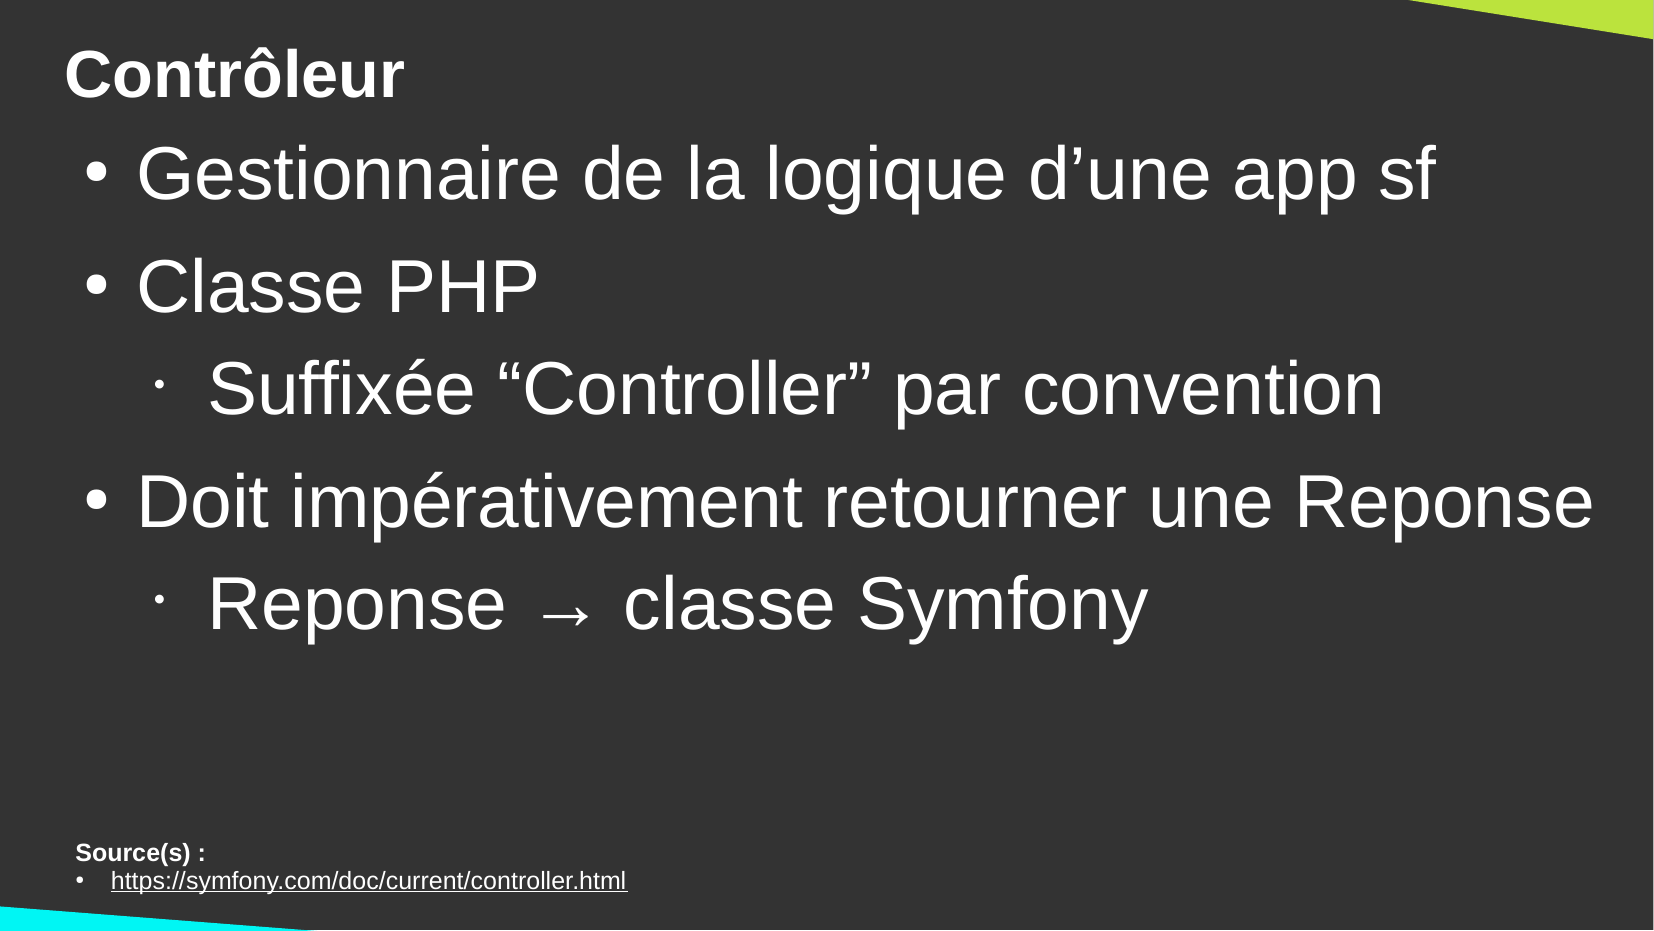

# Contrôleur
Gestionnaire de la logique d’une app sf
Classe PHP
Suffixée “Controller” par convention
Doit impérativement retourner une Reponse
Reponse → classe Symfony
Source(s) :
https://symfony.com/doc/current/controller.html